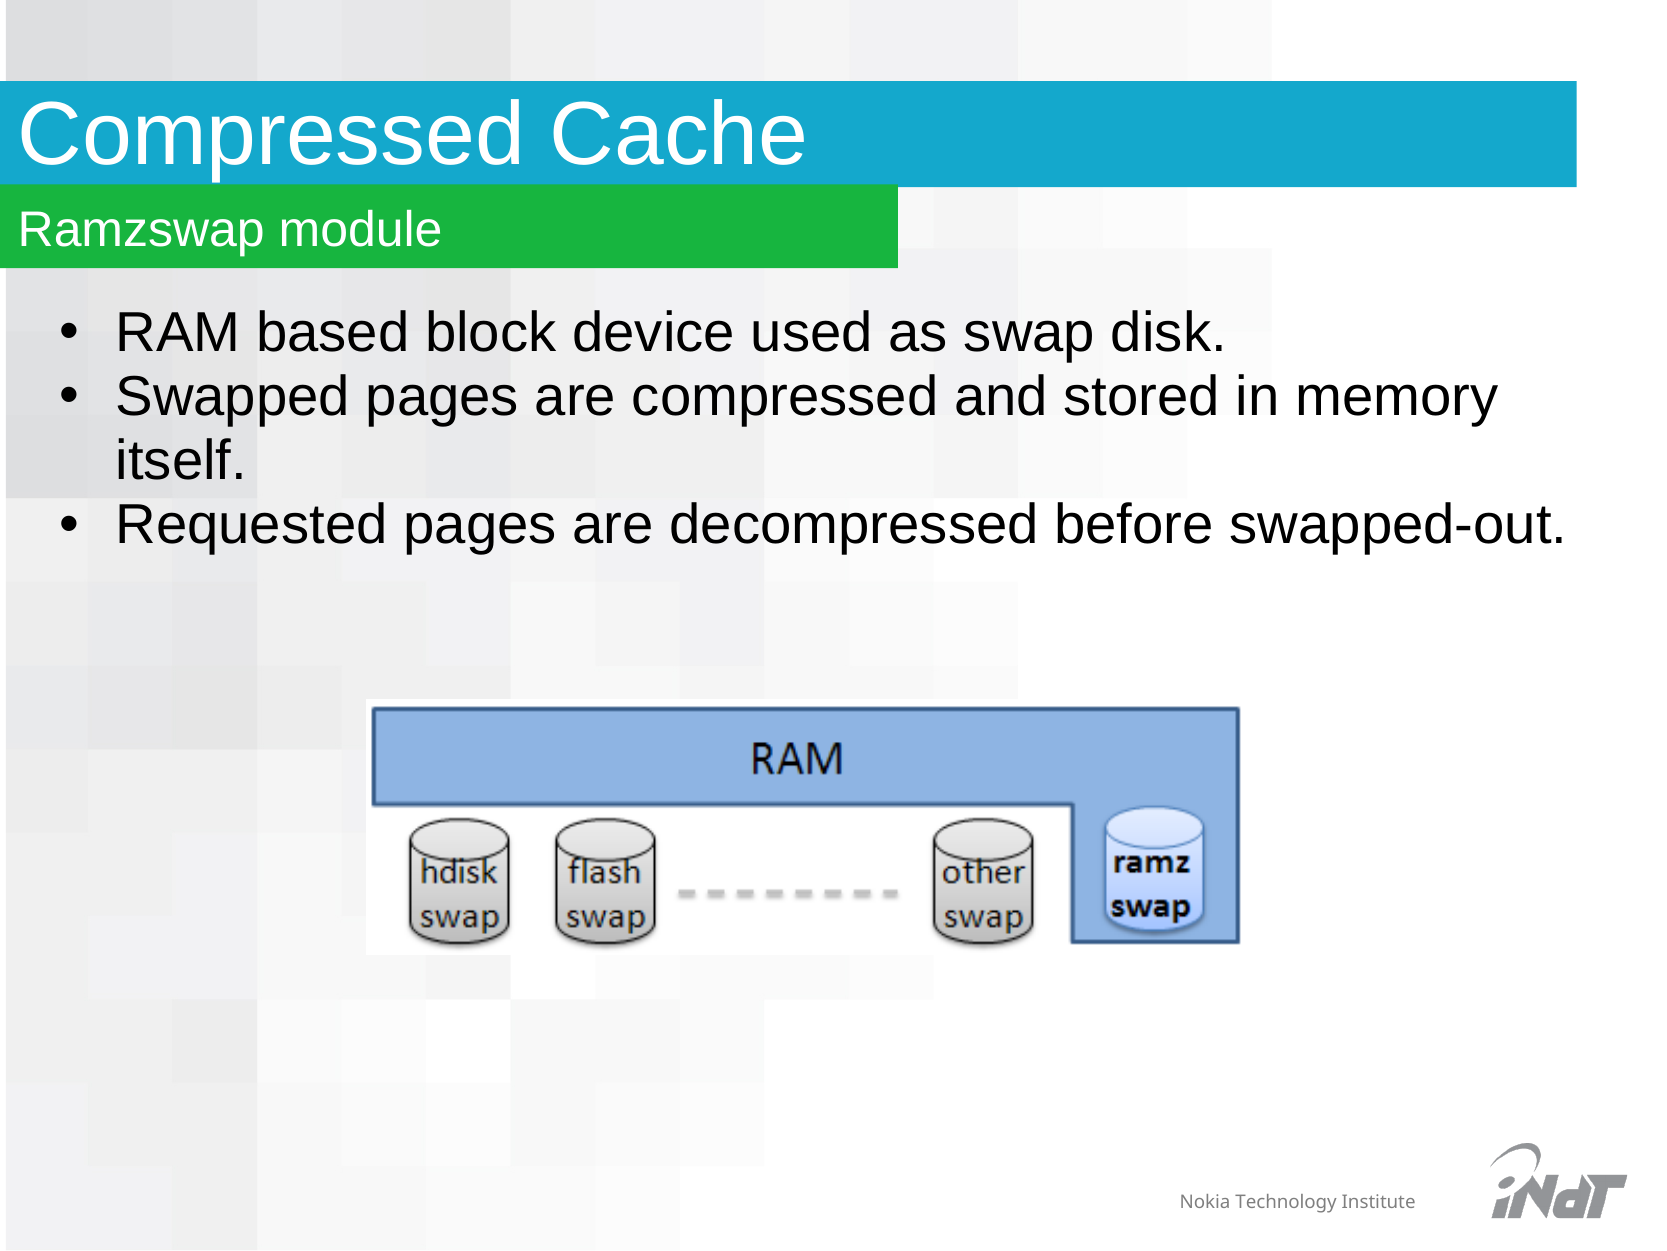

Compressed Cache
Ramzswap module
# RAM based block device used as swap disk.
Swapped pages are compressed and stored in memory itself.
Requested pages are decompressed before swapped-out.